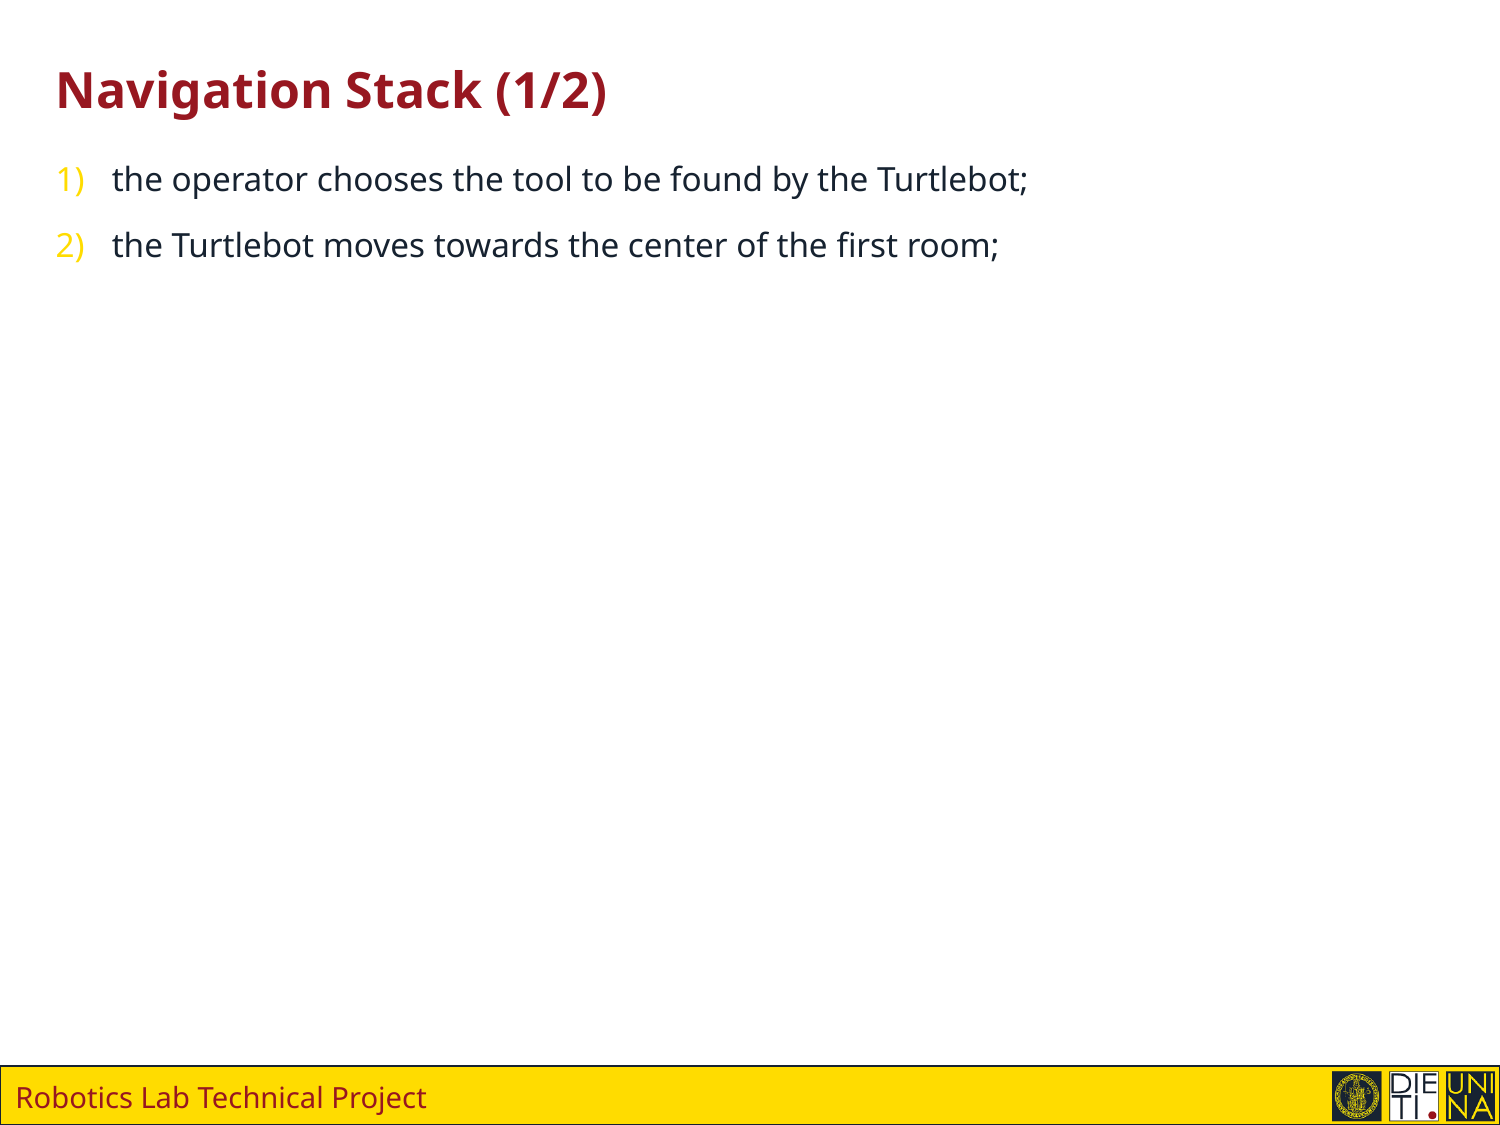

Navigation Stack (1/2)
the operator chooses the tool to be found by the Turtlebot;
the Turtlebot moves towards the center of the first room;
Robotics Lab Technical Project